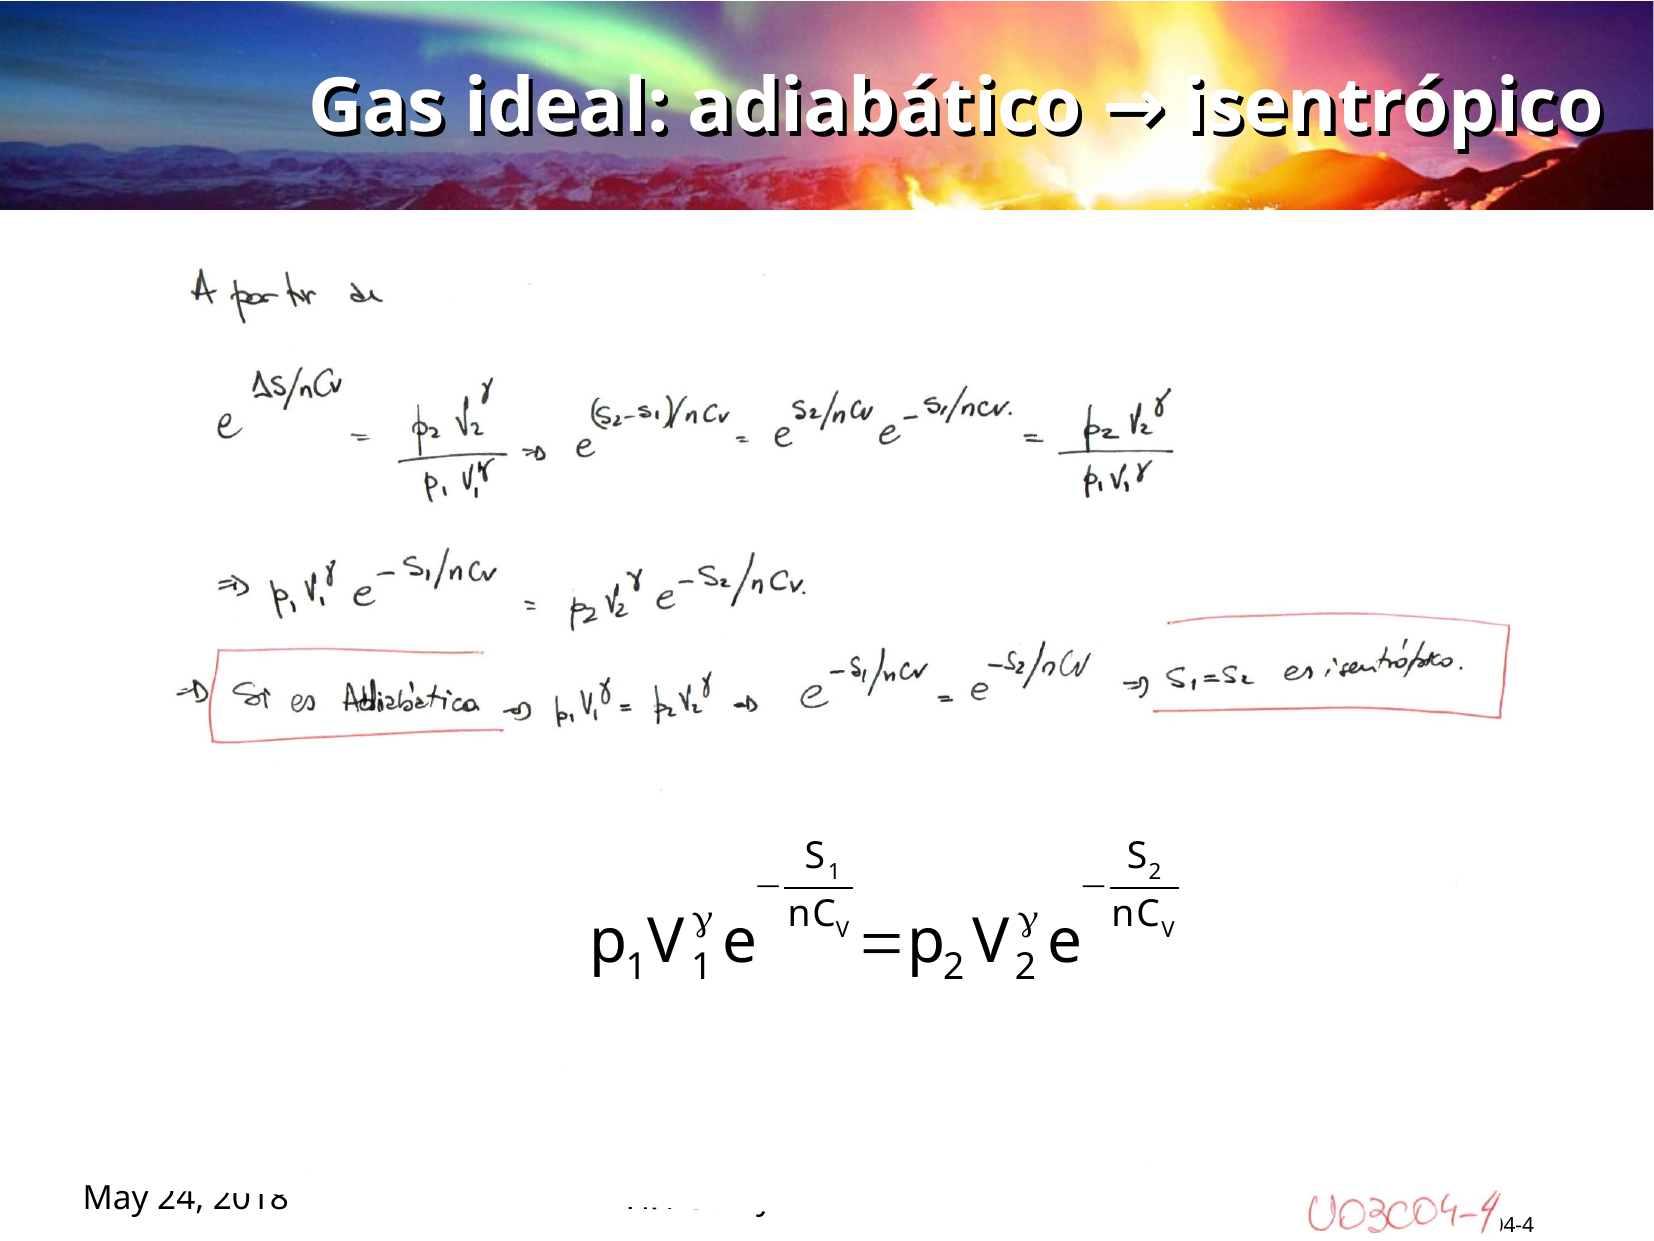

# Gas ideal: adiabático → isentrópico
		U03-C04-4
May 24, 2018
H. Asorey - F3B+F4A 2018
15